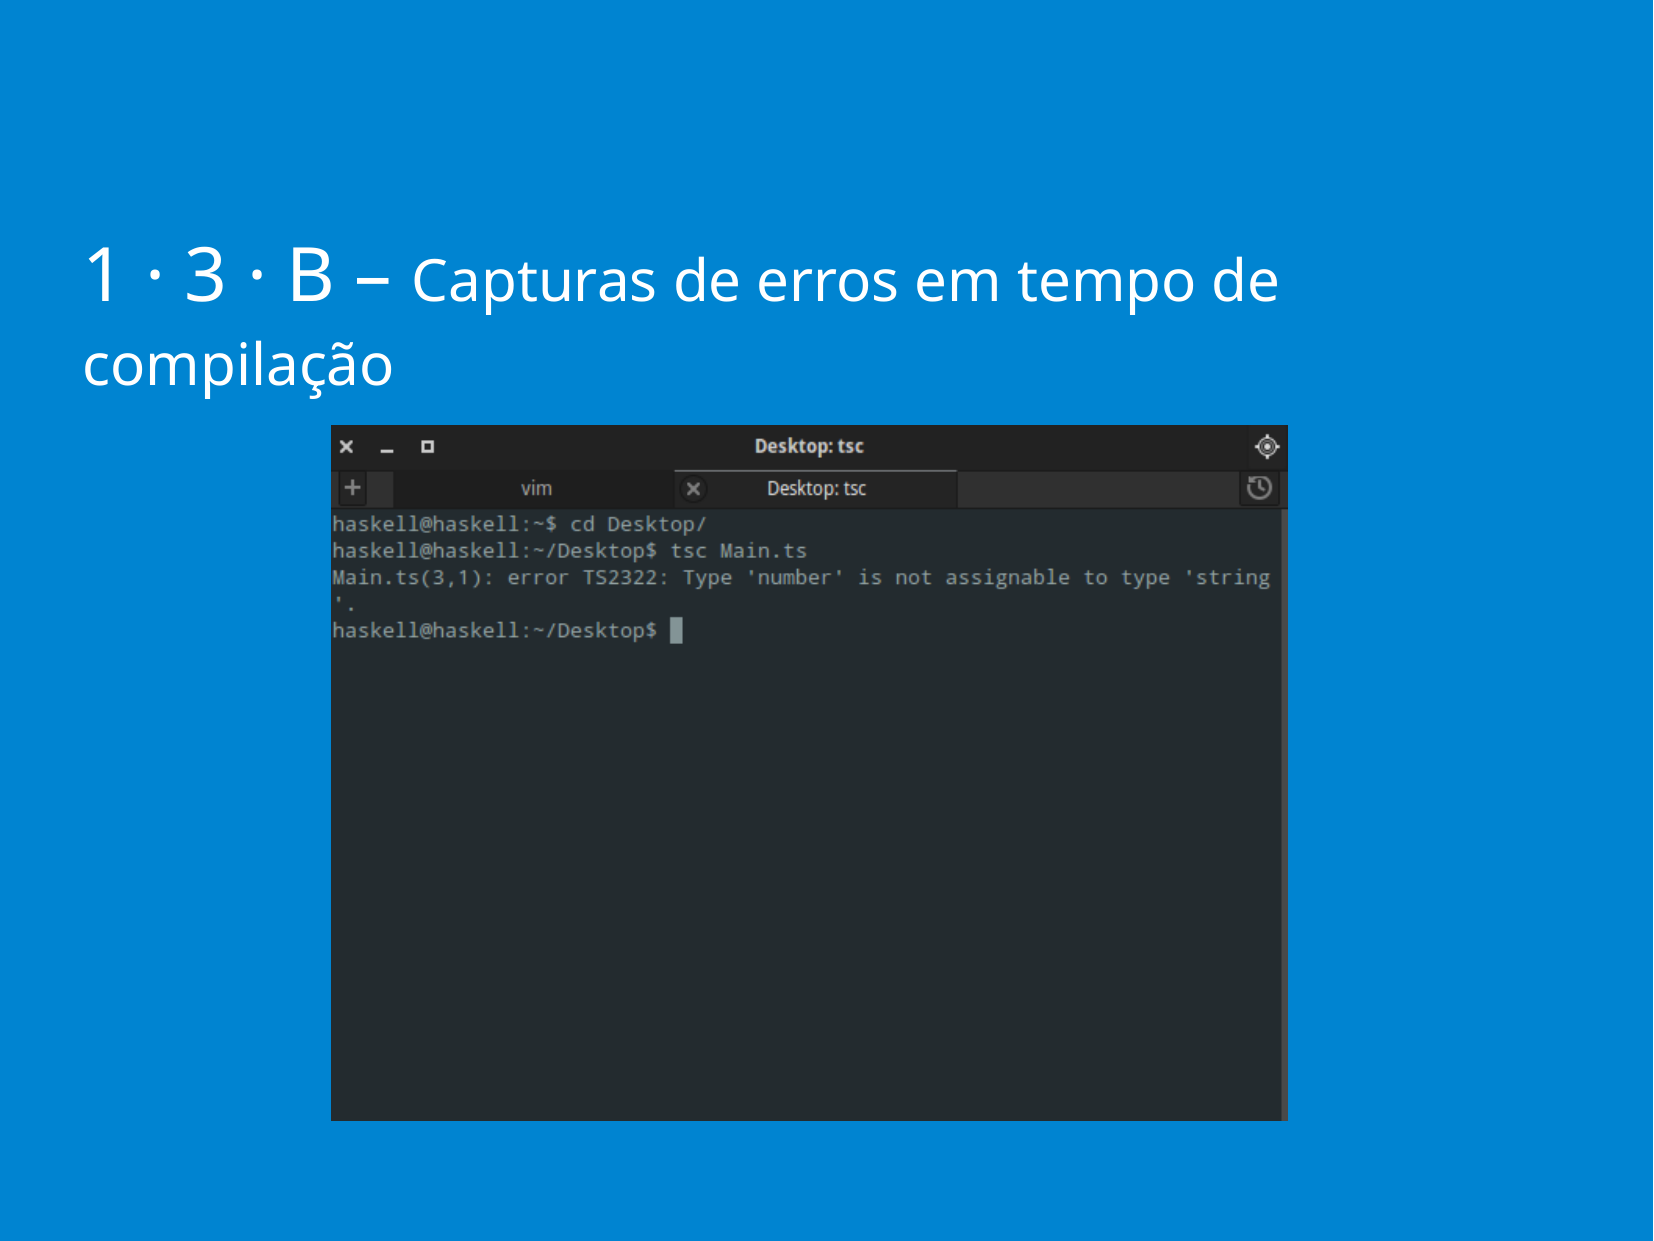

# 1 · 3 · B – Capturas de erros em tempo de compilação